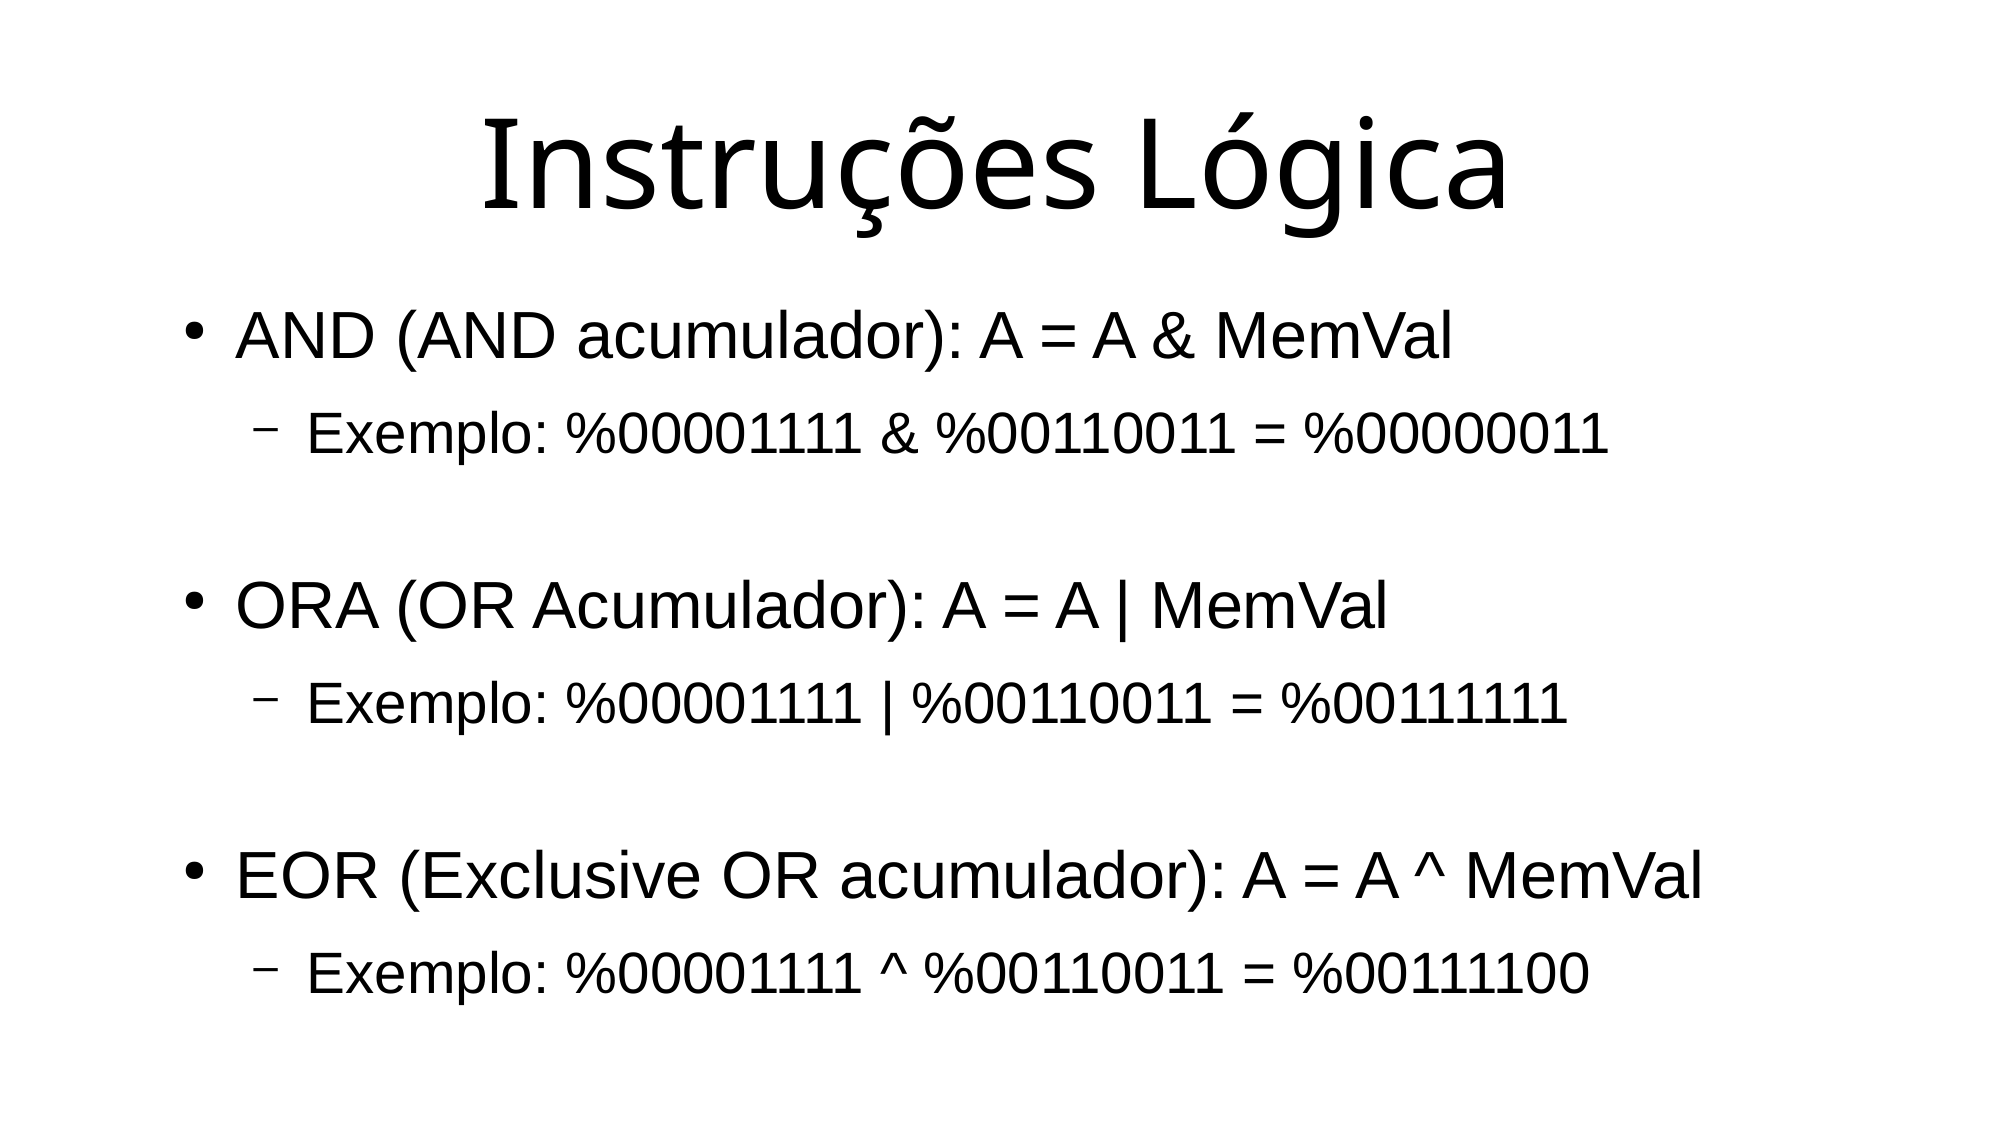

Instruções Lógica
# AND (AND acumulador): A = A & MemVal
Exemplo: %00001111 & %00110011 = %00000011
ORA (OR Acumulador): A = A | MemVal
Exemplo: %00001111 | %00110011 = %00111111
EOR (Exclusive OR acumulador): A = A ^ MemVal
Exemplo: %00001111 ^ %00110011 = %00111100